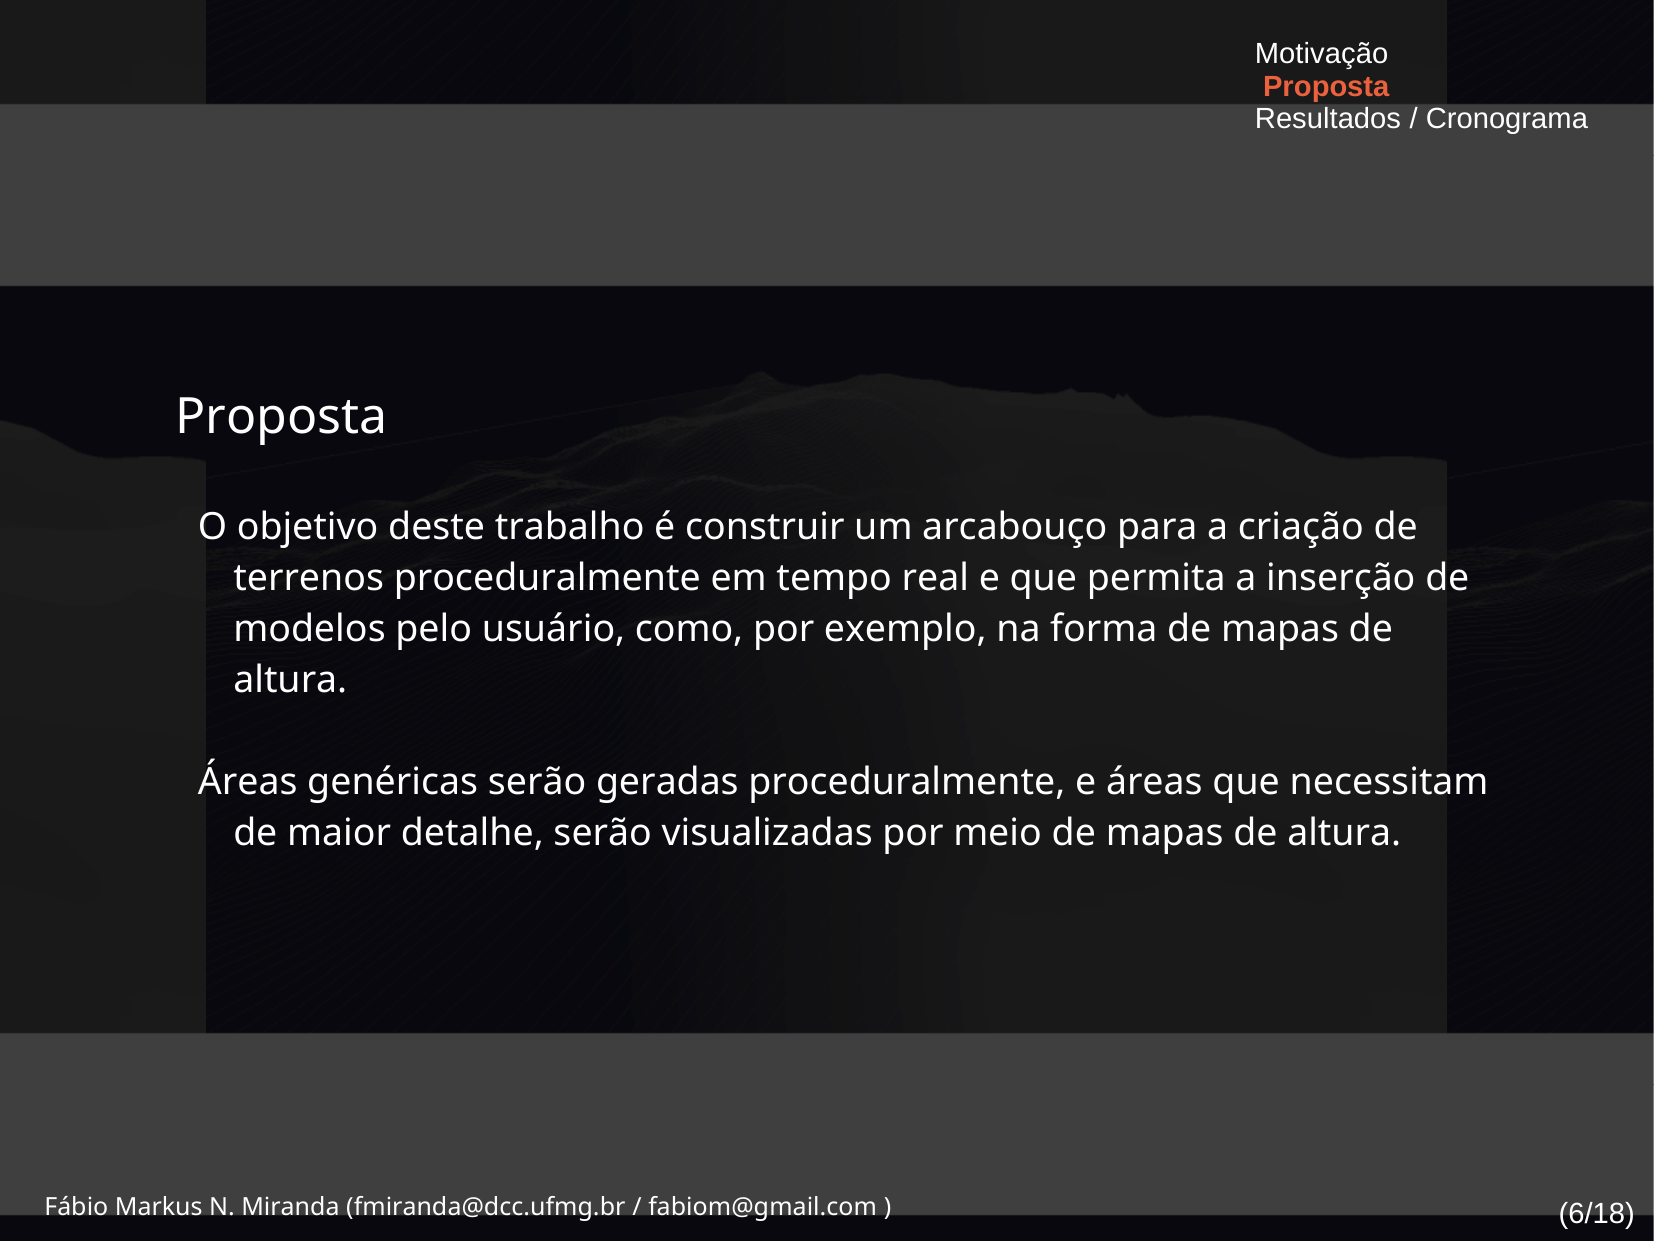

Motivação
 Proposta
Resultados / Cronograma
 Proposta
O objetivo deste trabalho é construir um arcabouço para a criação de terrenos proceduralmente em tempo real e que permita a inserção de modelos pelo usuário, como, por exemplo, na forma de mapas de altura.
Áreas genéricas serão geradas proceduralmente, e áreas que necessitam de maior detalhe, serão visualizadas por meio de mapas de altura.
Fábio Markus N. Miranda (fmiranda@dcc.ufmg.br / fabiom@gmail.com )
 (6/18)